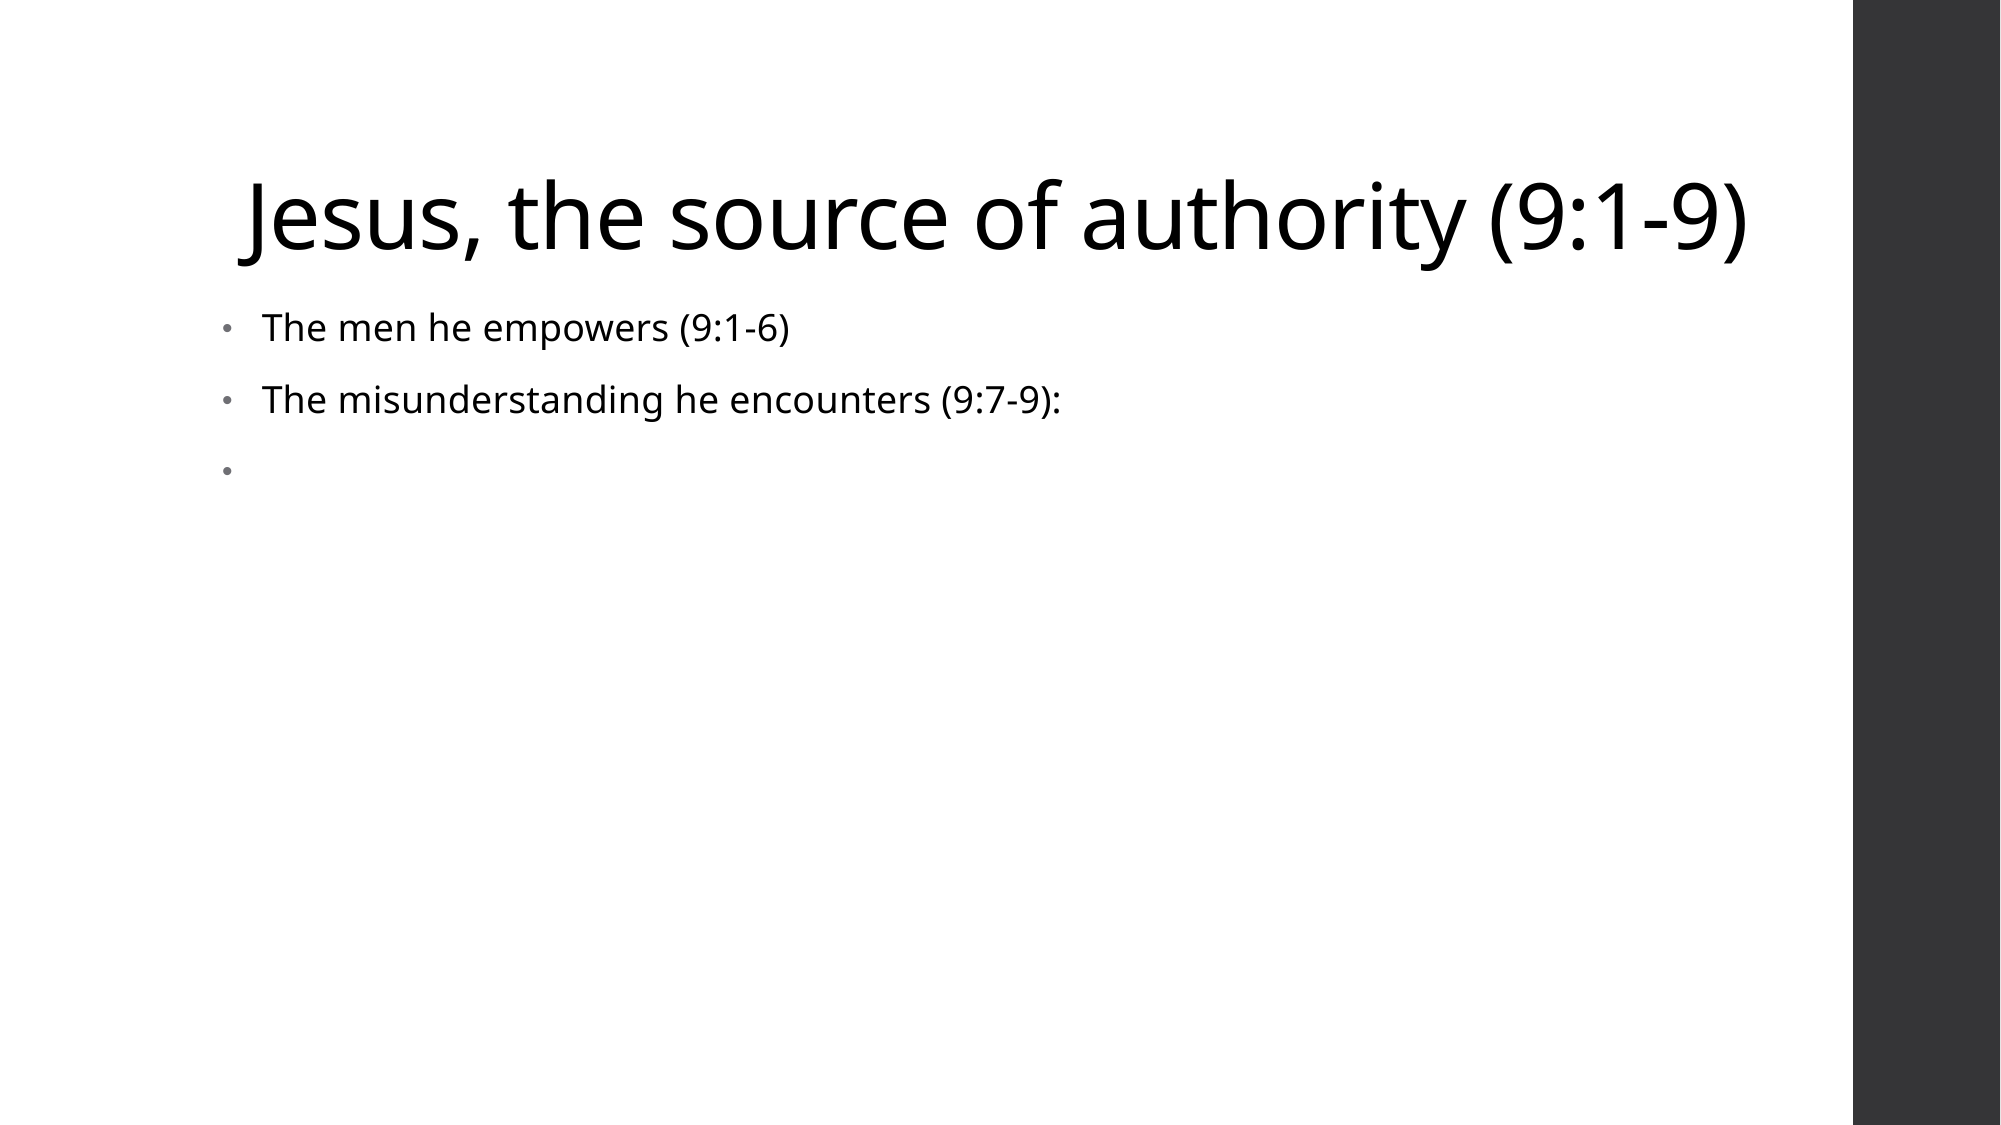

# Jesus, the source of authority (9:1-9)
 The men he empowers (9:1-6)
 The misunderstanding he encounters (9:7-9):